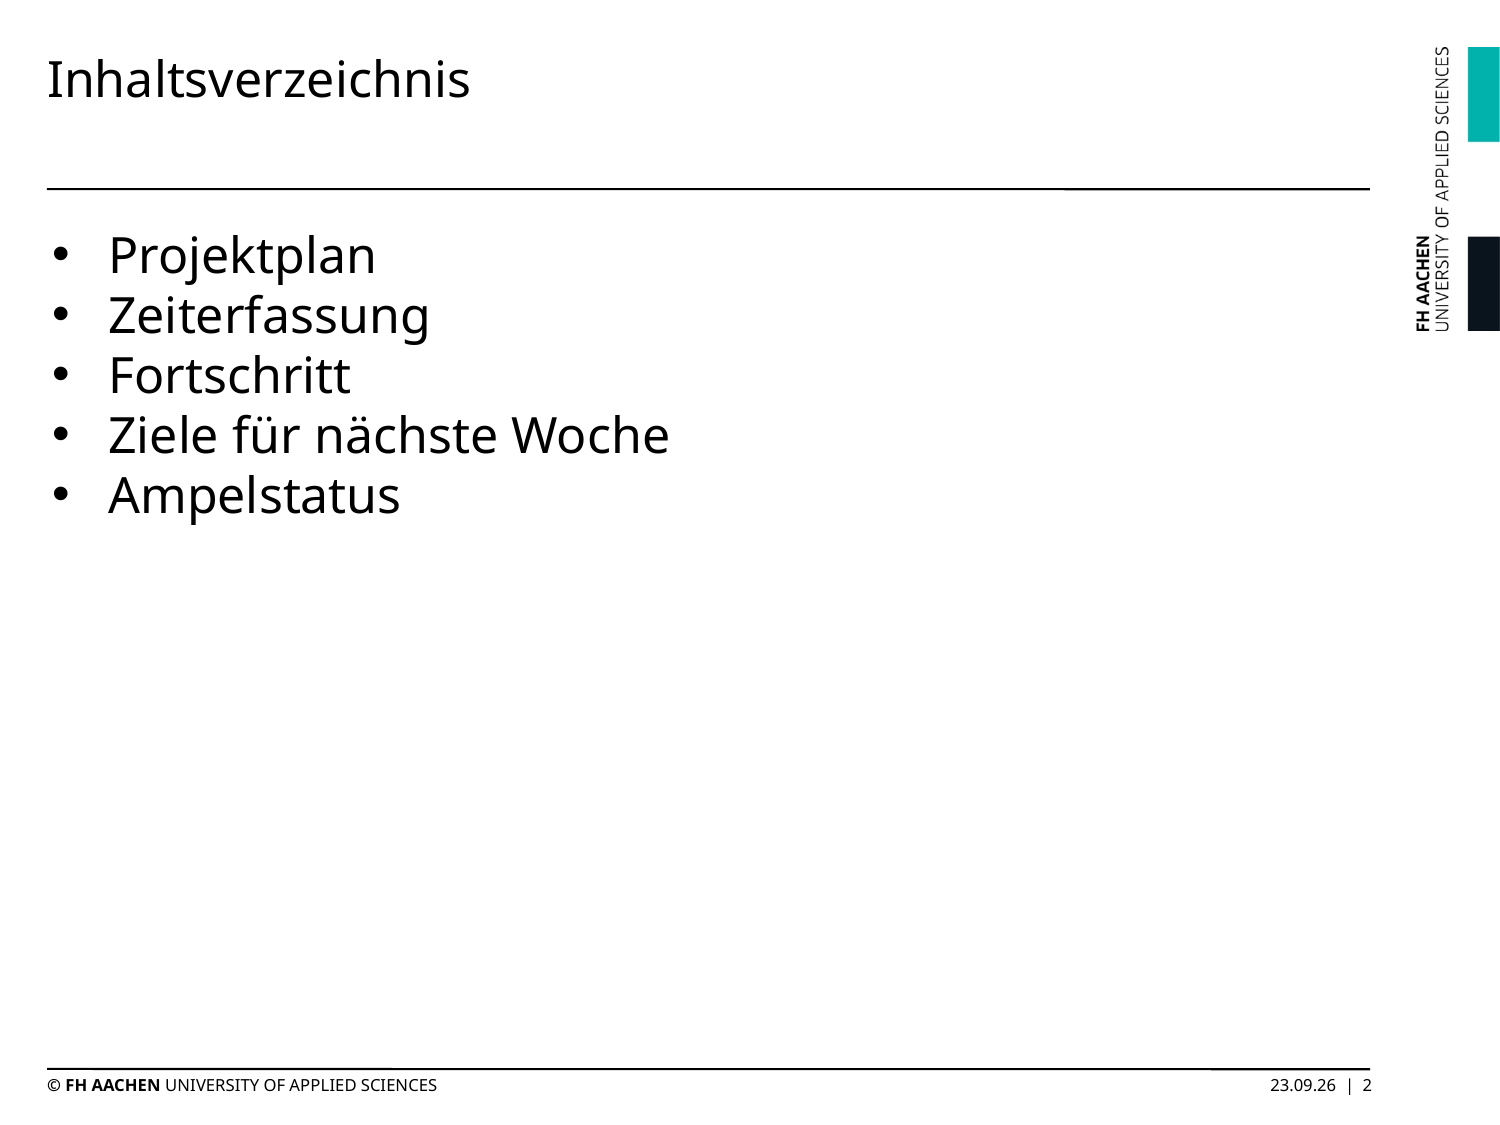

# Inhaltsverzeichnis
Projektplan
Zeiterfassung
Fortschritt
Ziele für nächste Woche
Ampelstatus